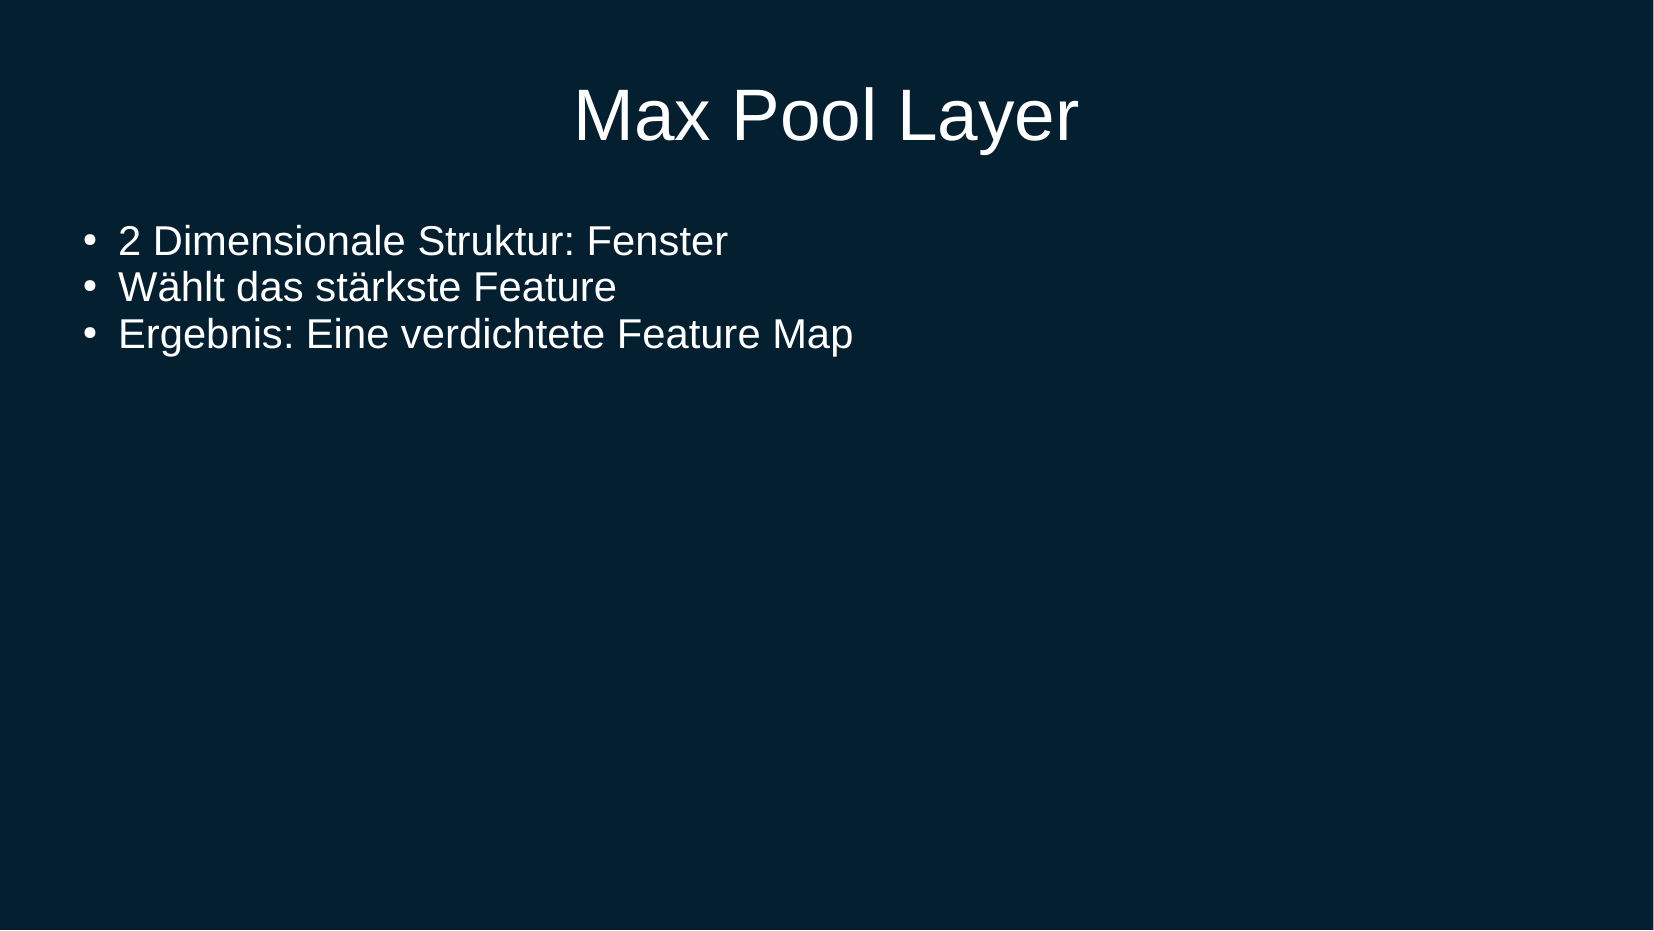

# Max Pool Layer
2 Dimensionale Struktur: Fenster
Wählt das stärkste Feature
Ergebnis: Eine verdichtete Feature Map